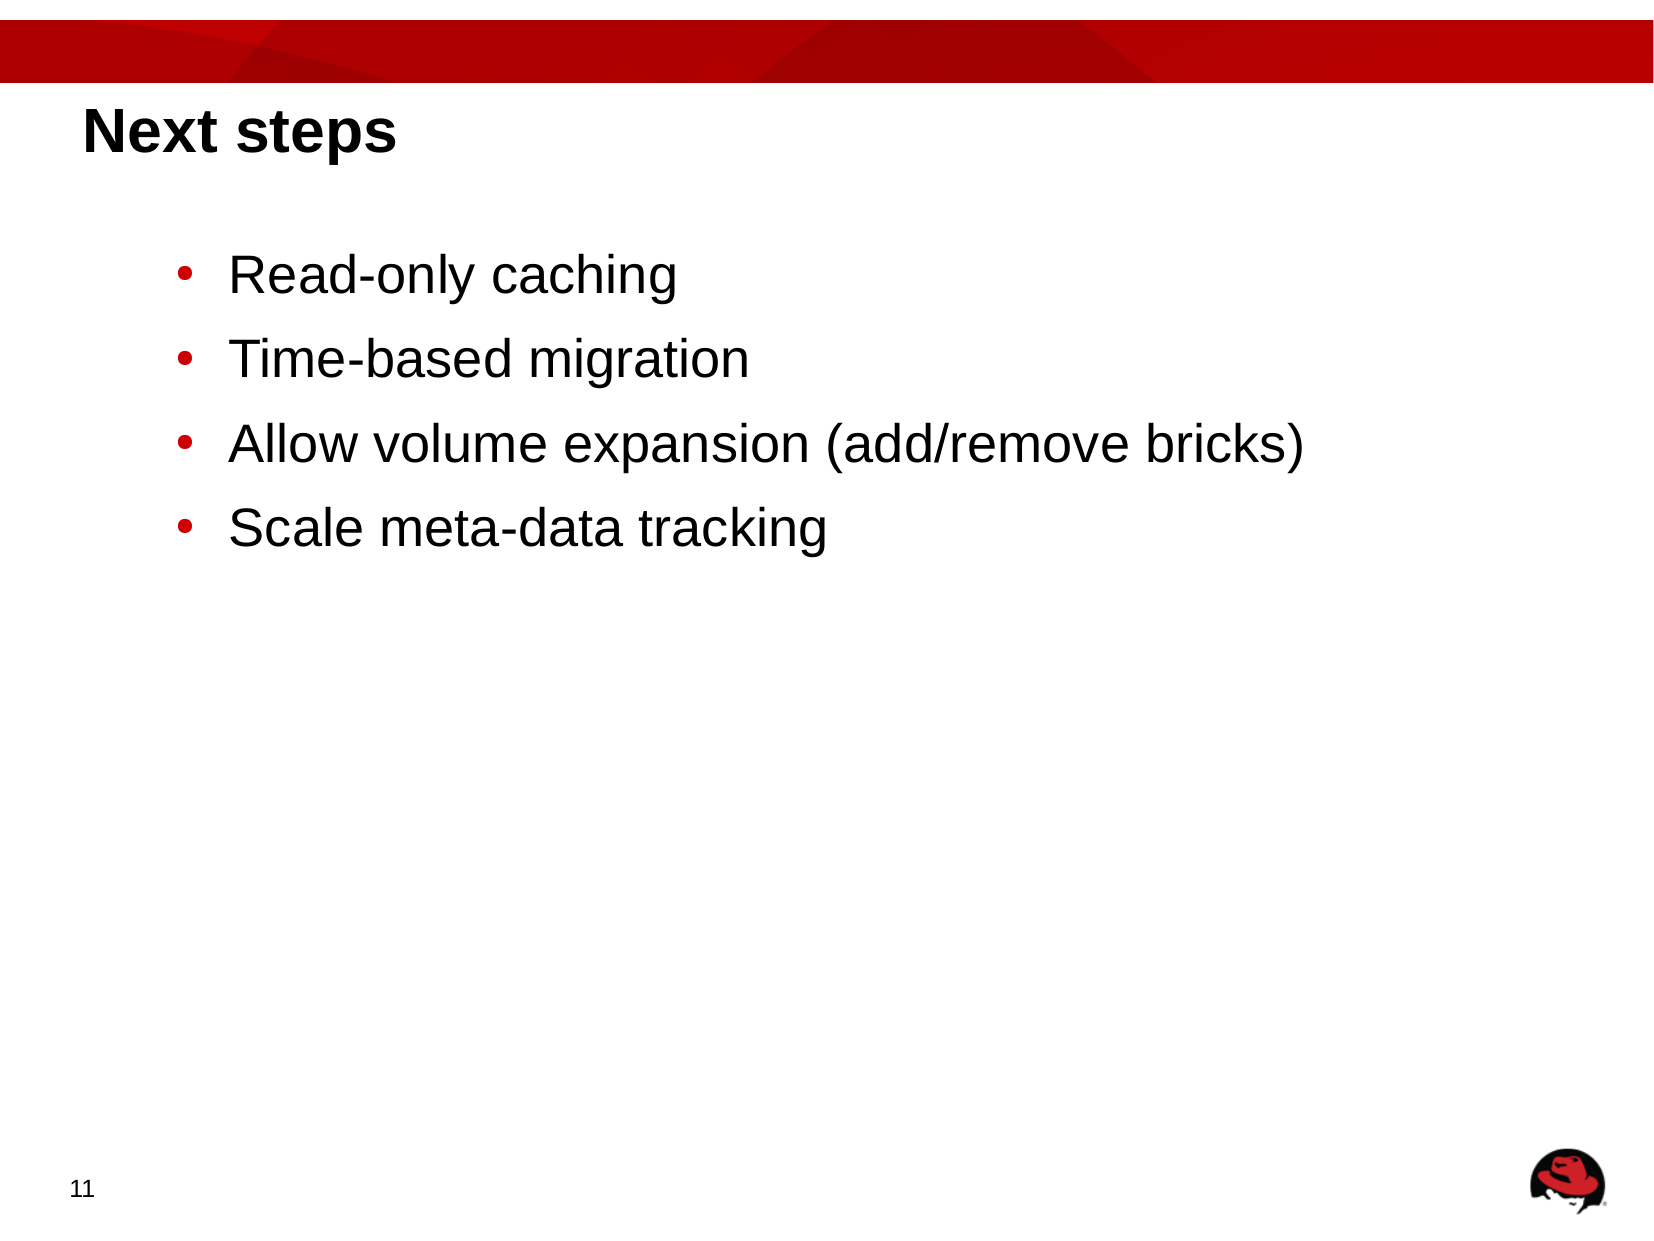

# Next steps
Read-only caching
Time-based migration
Allow volume expansion (add/remove bricks)
Scale meta-data tracking